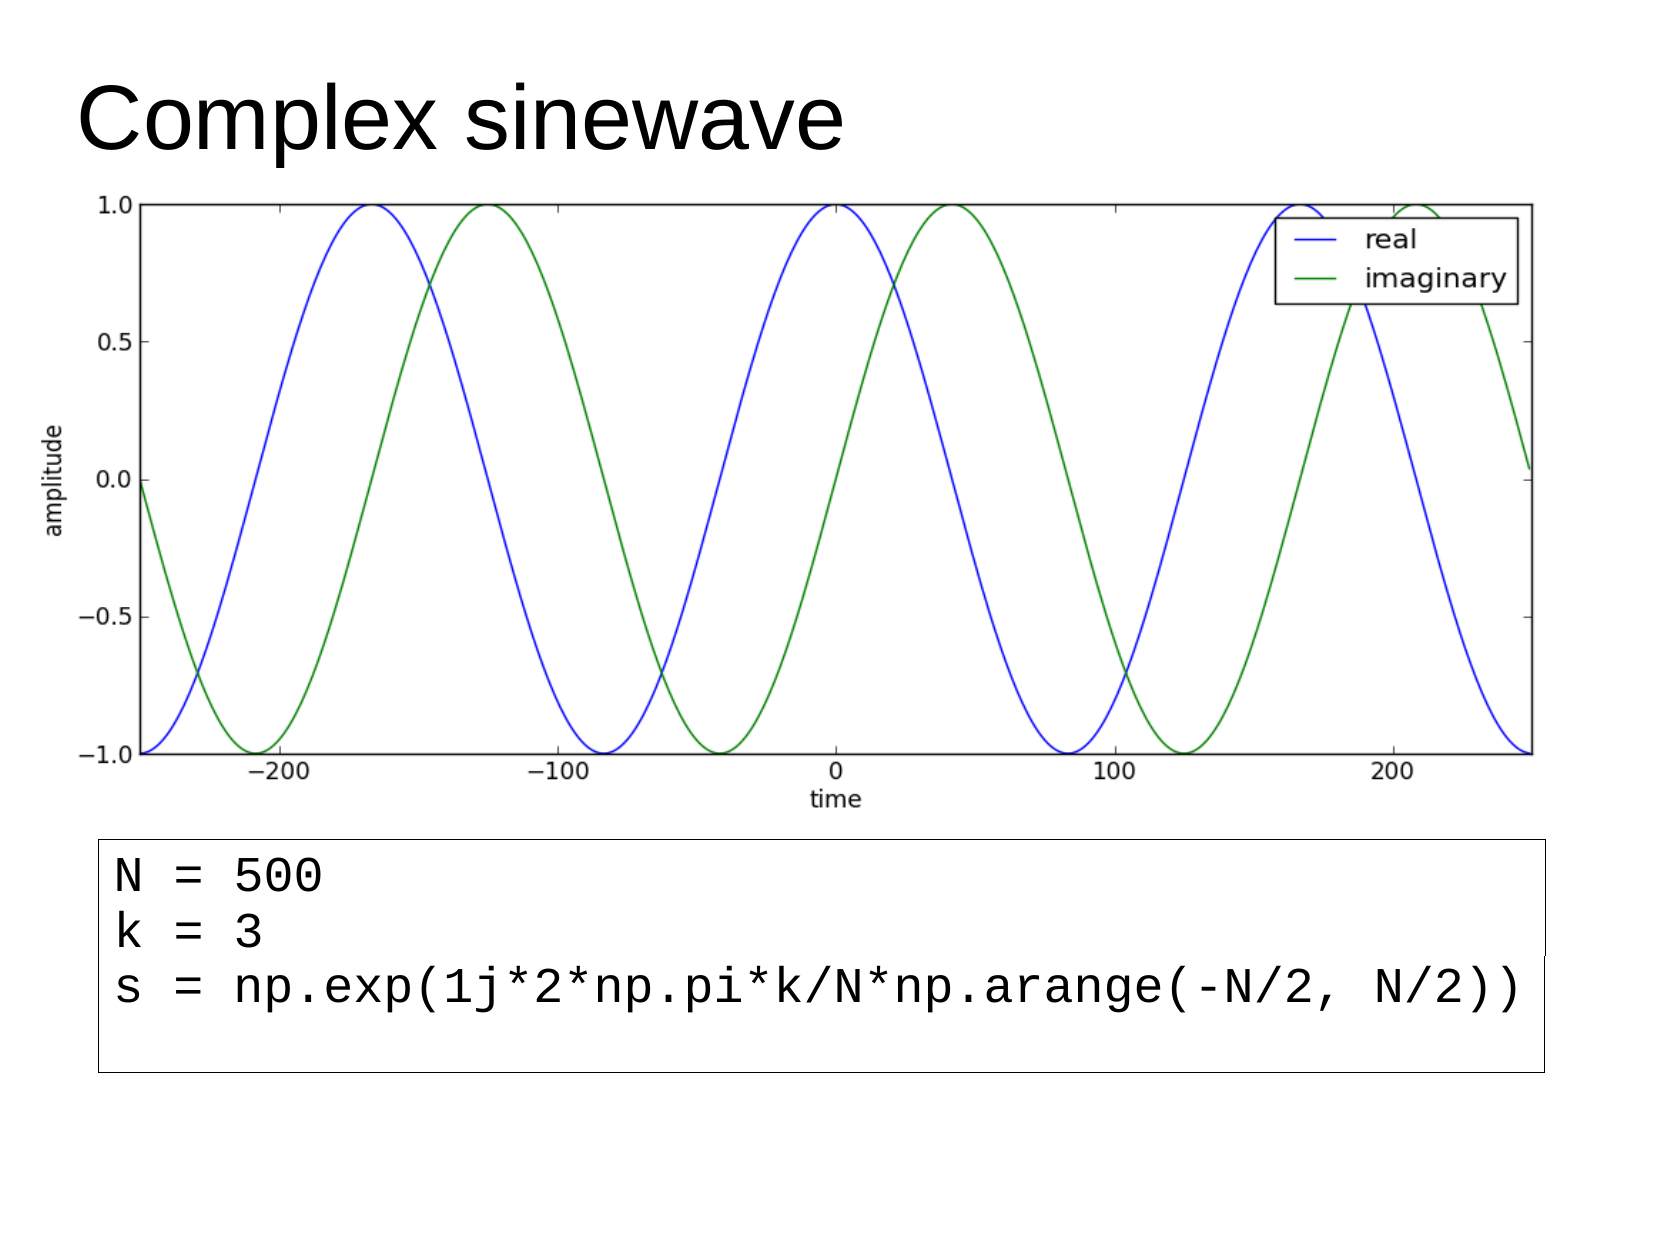

# Complex sinewave
N = 500
k = 3
s = np.exp(1j*2*np.pi*k/N*np.arange(-N/2, N/2))